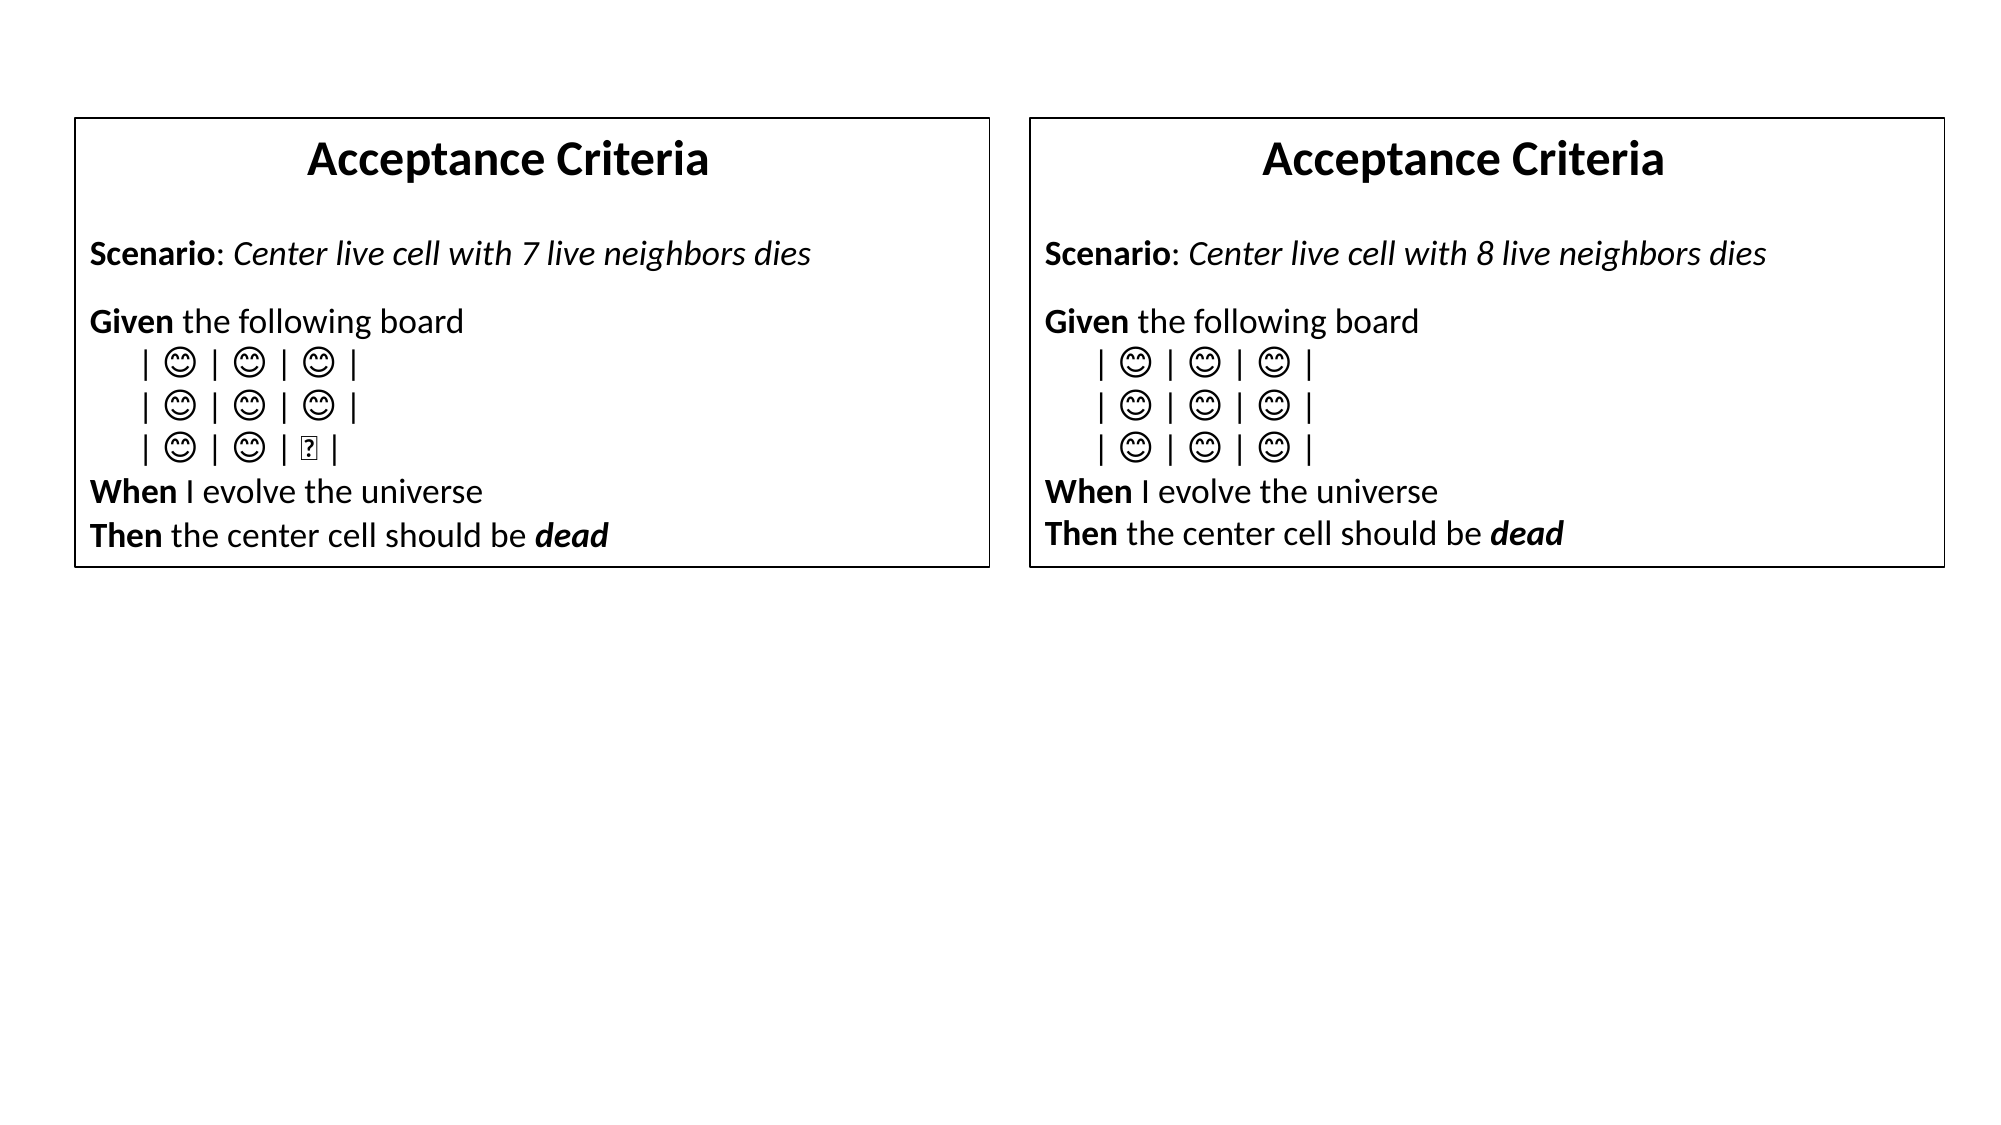

Acceptance Criteria
Scenario: Center live cell with 7 live neighbors dies
Given the following board
 | 😊 | 😊 | 😊 |
 | 😊 | 😊 | 😊 |
 | 😊 | 😊 | 💀 |
When I evolve the universe
Then the center cell should be dead
	Acceptance Criteria
Scenario: Center live cell with 8 live neighbors dies
Given the following board
 | 😊 | 😊 | 😊 |
 | 😊 | 😊 | 😊 |
 | 😊 | 😊 | 😊 |
When I evolve the universe
Then the center cell should be dead